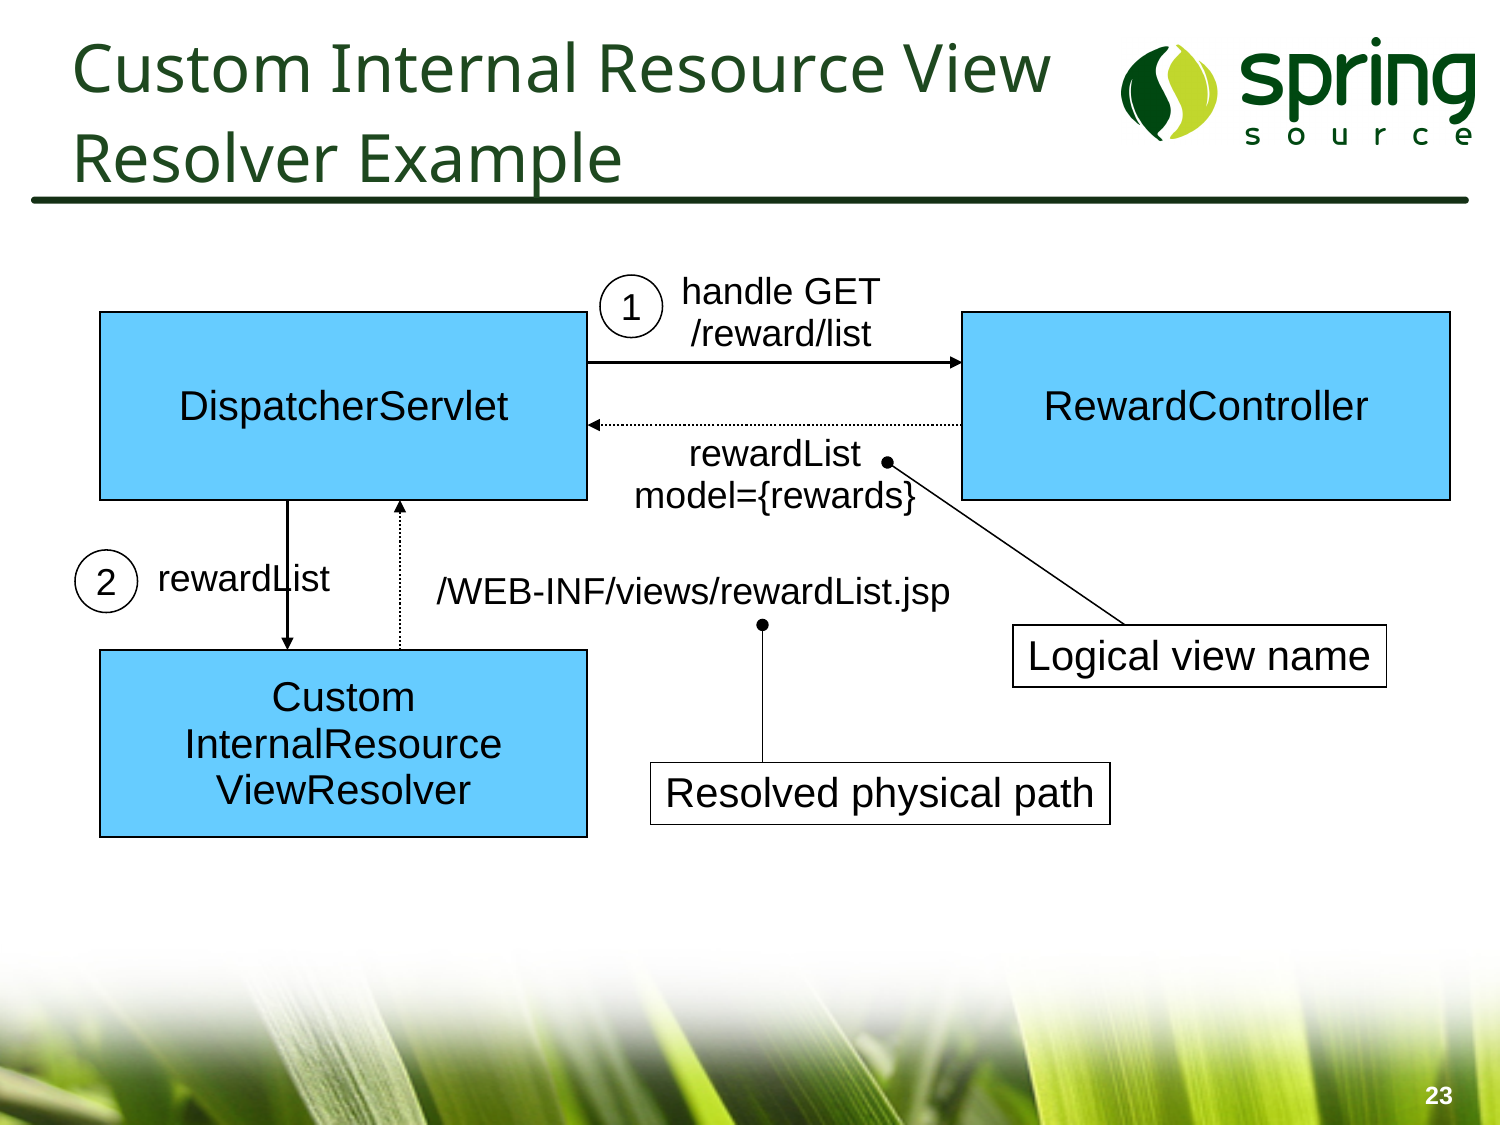

# Custom Internal Resource View Resolver Example
handle GET /reward/list
1
DispatcherServlet
RewardController
rewardList
model={rewards}
2
rewardList
/WEB-INF/views/rewardList.jsp
Logical view name
Custom
InternalResource
ViewResolver
Resolved physical path